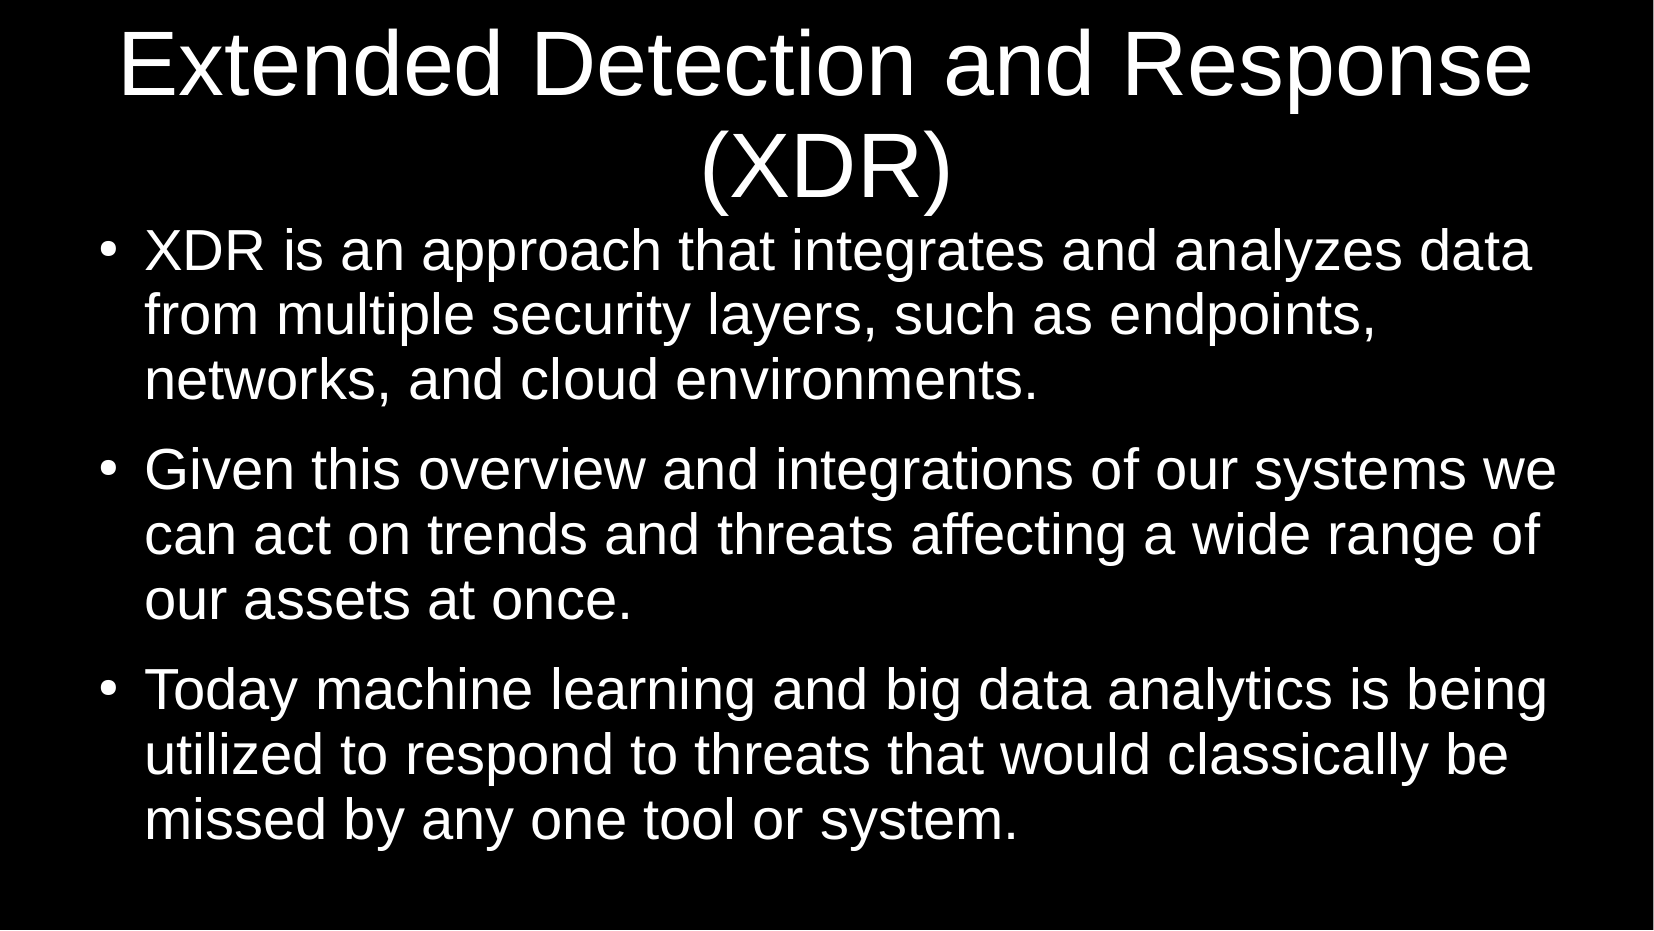

# Extended Detection and Response (XDR)
XDR is an approach that integrates and analyzes data from multiple security layers, such as endpoints, networks, and cloud environments.
Given this overview and integrations of our systems we can act on trends and threats affecting a wide range of our assets at once.
Today machine learning and big data analytics is being utilized to respond to threats that would classically be missed by any one tool or system.